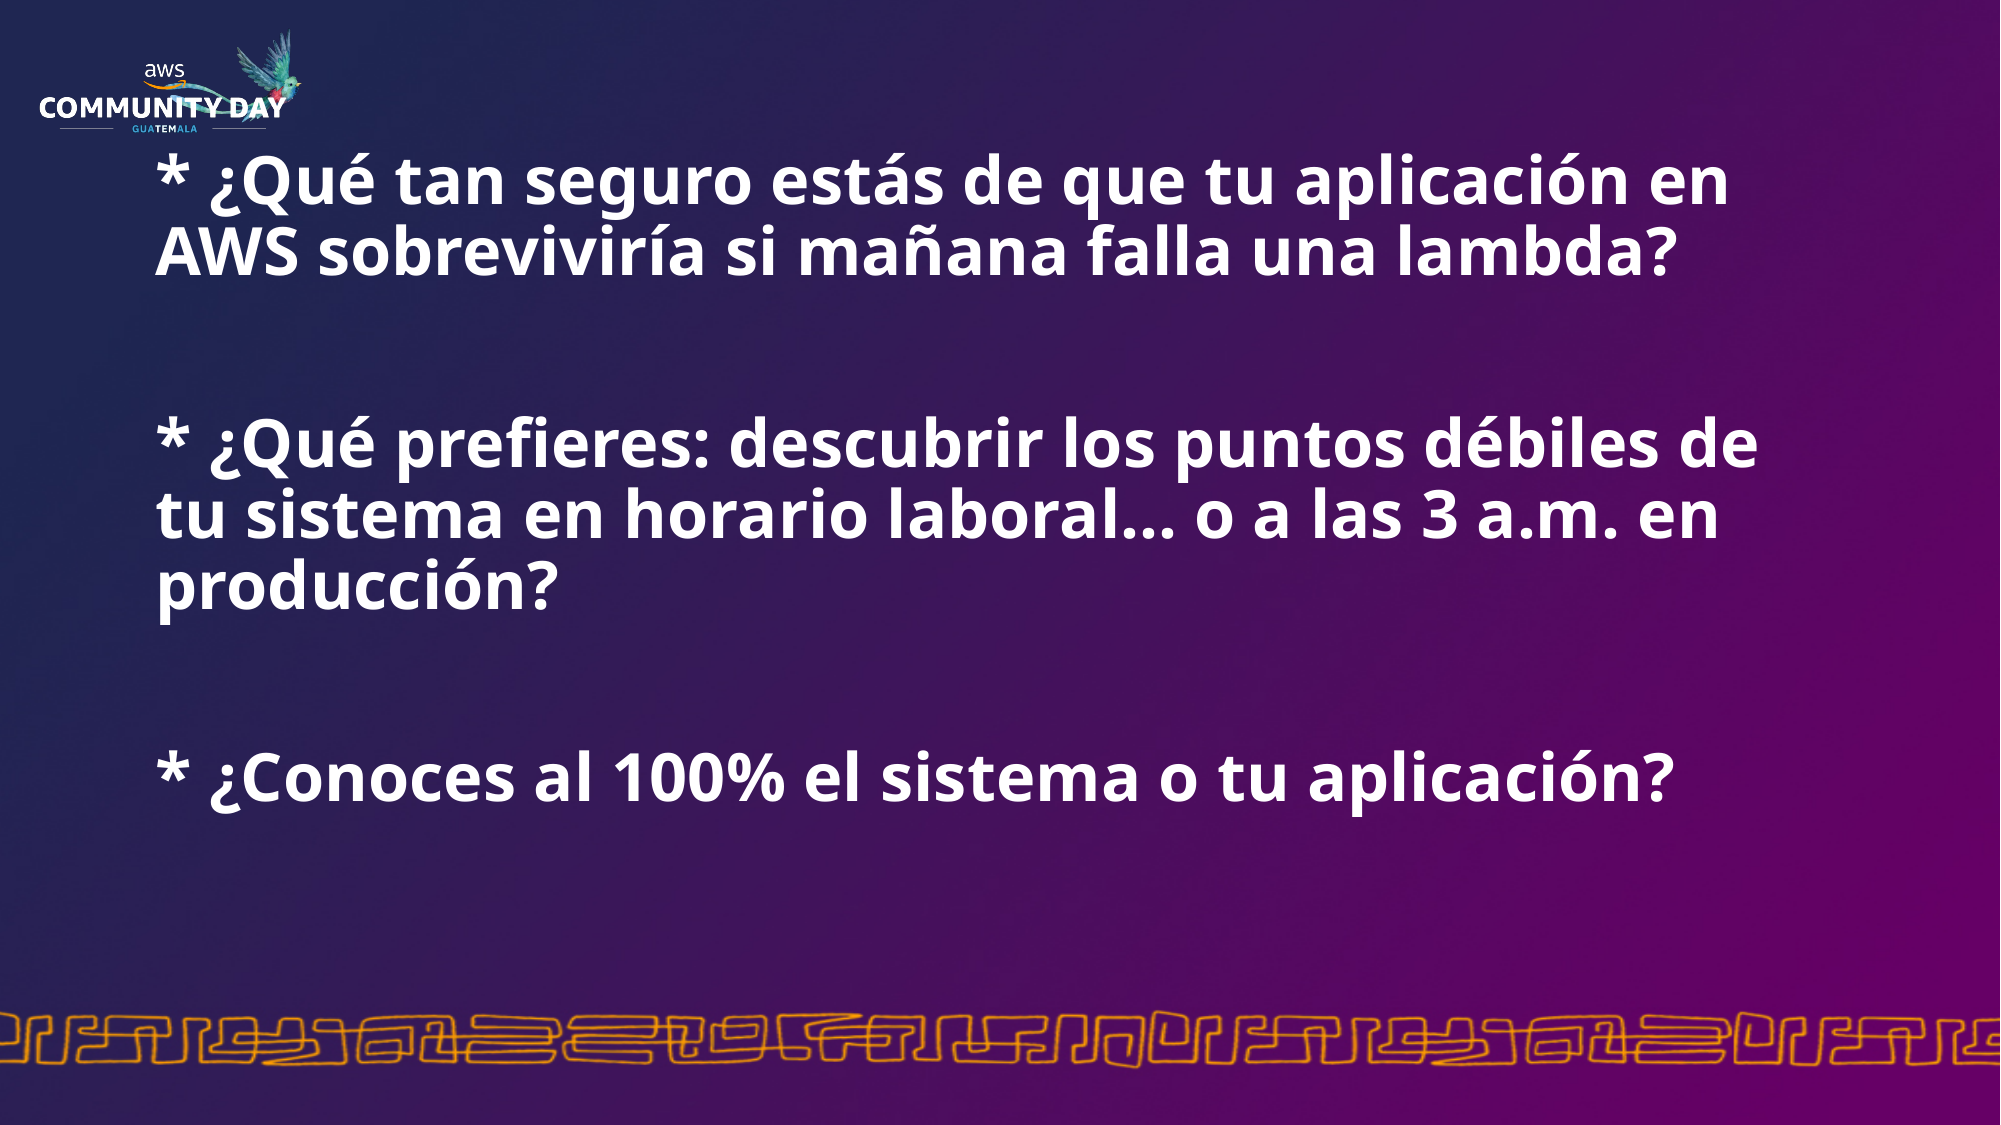

* ¿Qué tan seguro estás de que tu aplicación en AWS sobreviviría si mañana falla una lambda?
* ¿Qué prefieres: descubrir los puntos débiles de tu sistema en horario laboral… o a las 3 a.m. en producción?
* ¿Conoces al 100% el sistema o tu aplicación?